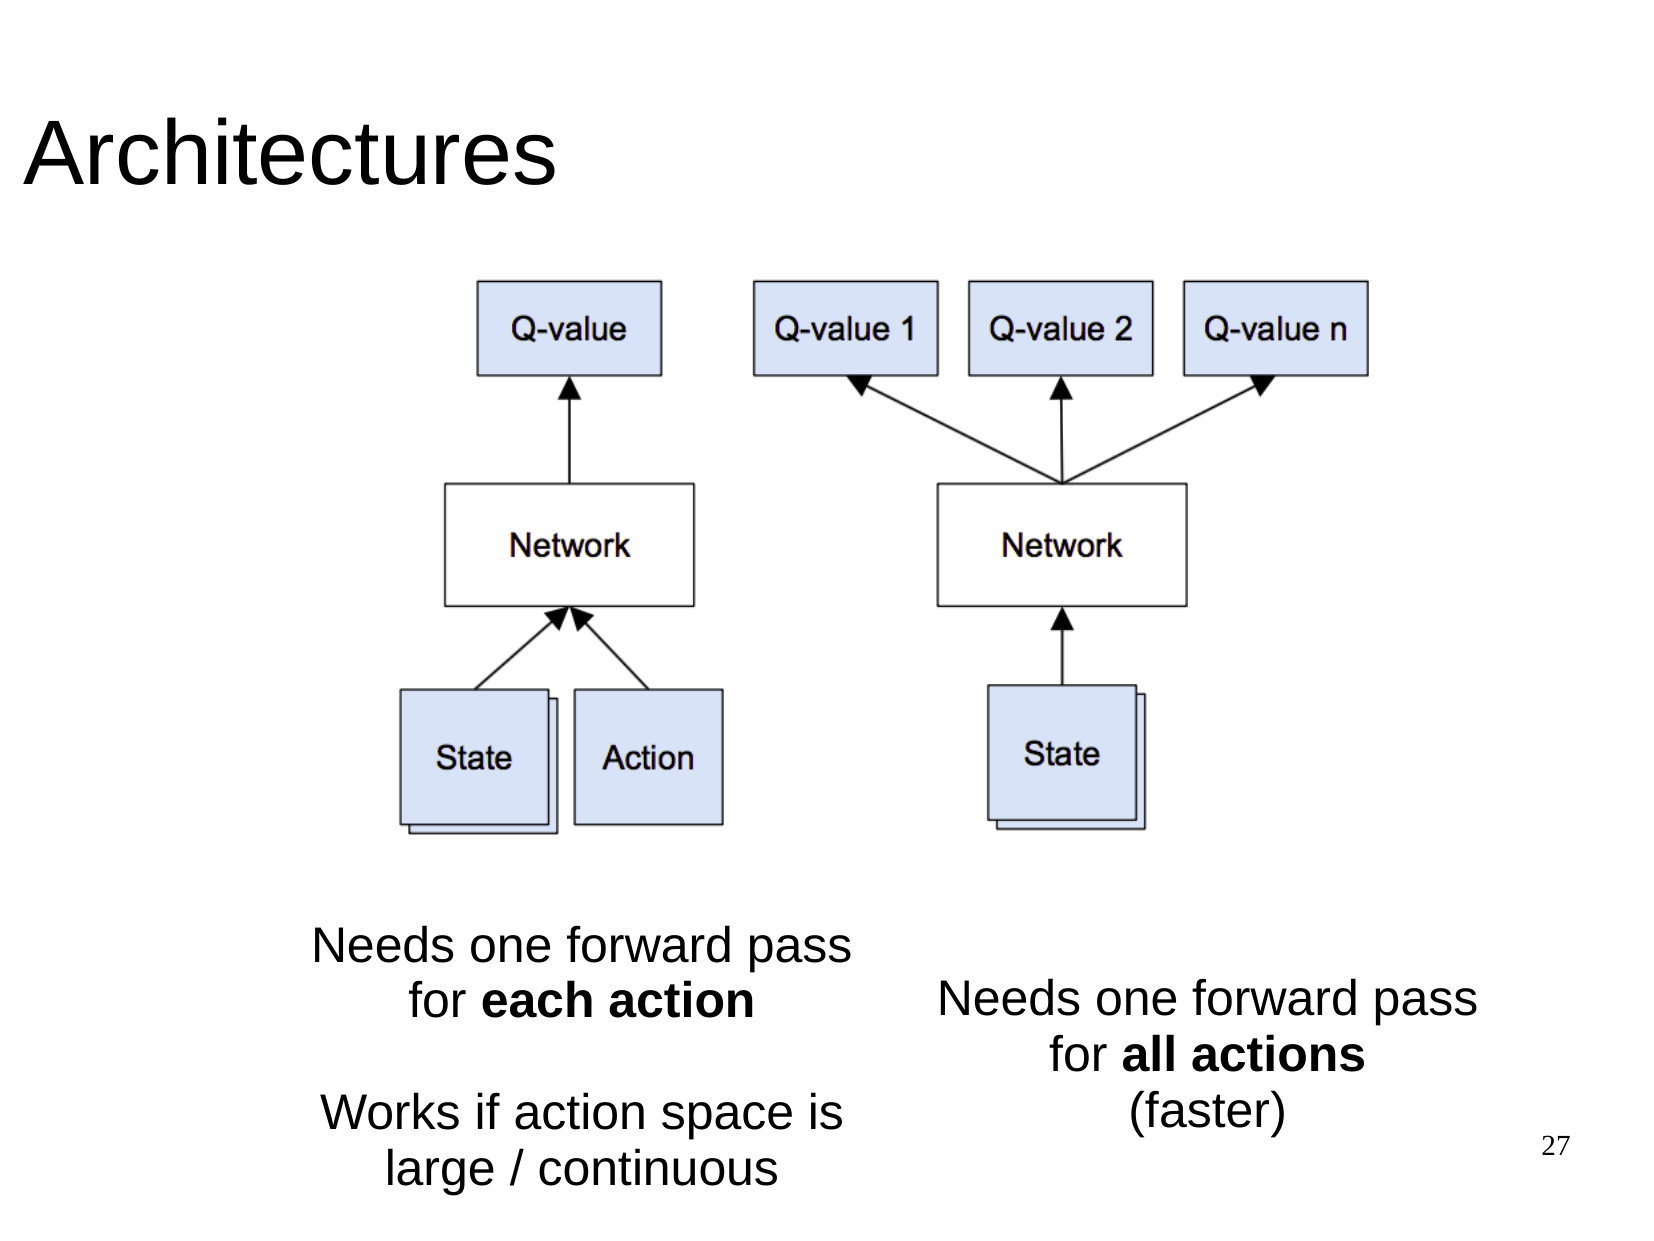

# Architectures
Needs one forward pass
for each action
Works if action space is large / continuous
Needs one forward pass
for all actions
(faster)
27